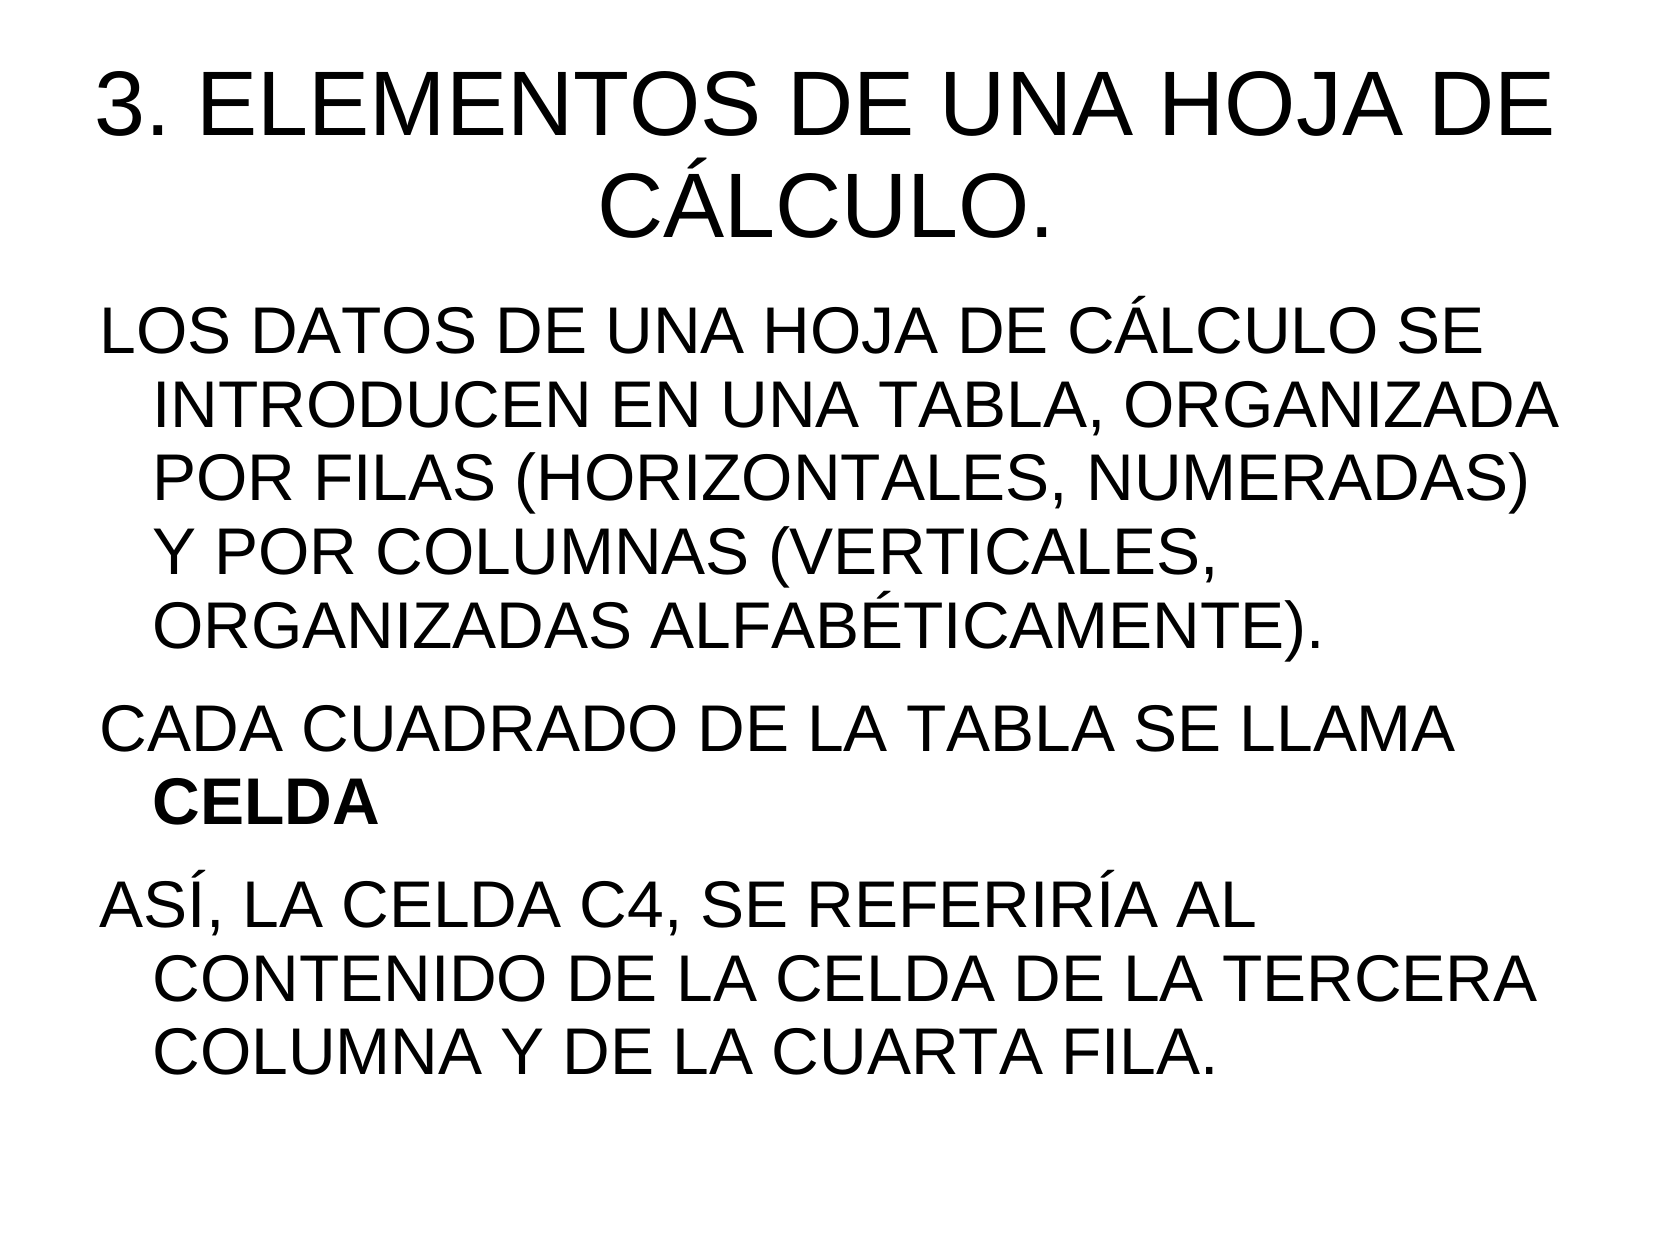

# 3. ELEMENTOS DE UNA HOJA DE CÁLCULO.
LOS DATOS DE UNA HOJA DE CÁLCULO SE INTRODUCEN EN UNA TABLA, ORGANIZADA POR FILAS (HORIZONTALES, NUMERADAS) Y POR COLUMNAS (VERTICALES, ORGANIZADAS ALFABÉTICAMENTE).
CADA CUADRADO DE LA TABLA SE LLAMA CELDA
ASÍ, LA CELDA C4, SE REFERIRÍA AL CONTENIDO DE LA CELDA DE LA TERCERA COLUMNA Y DE LA CUARTA FILA.